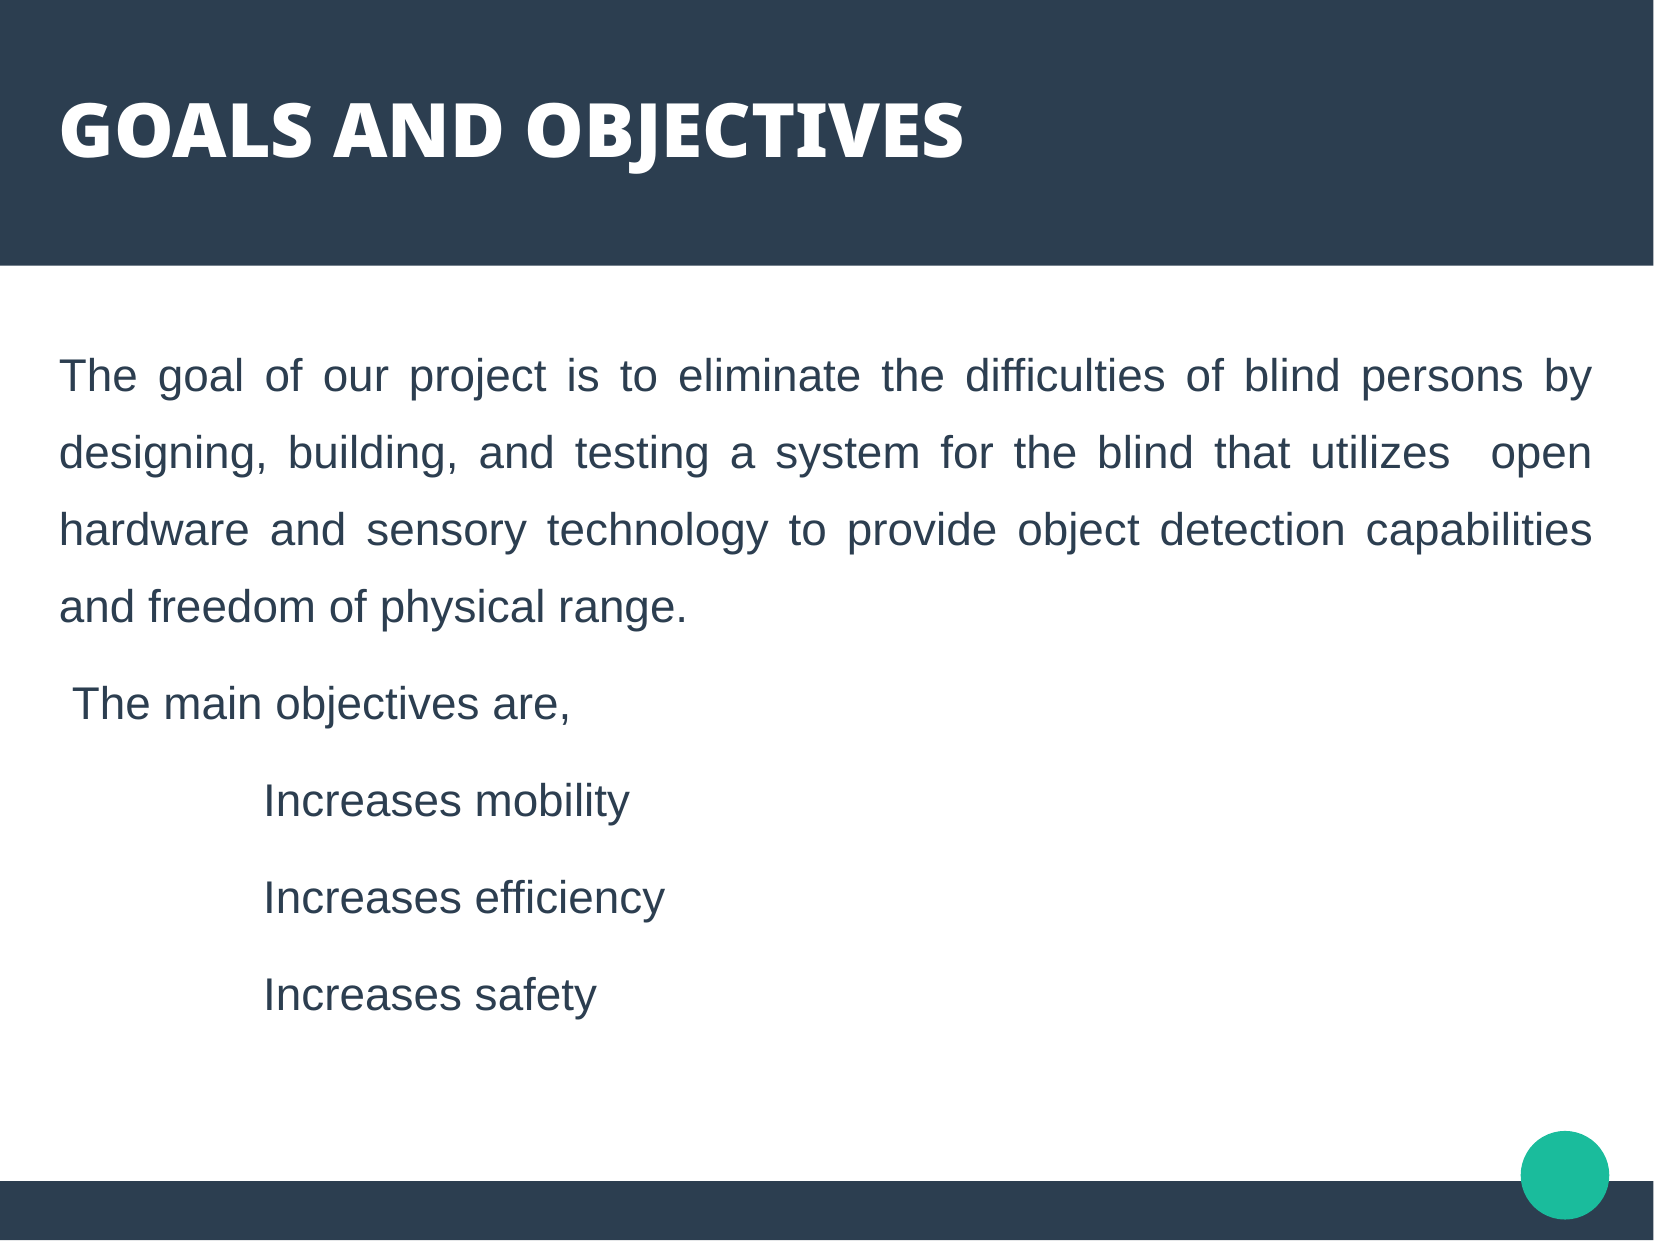

# GOALS AND OBJECTIVES
The goal of our project is to eliminate the difficulties of blind persons by designing, building, and testing a system for the blind that utilizes open hardware and sensory technology to provide object detection capabilities and freedom of physical range.
 The main objectives are,
 Increases mobility
 Increases efficiency
 Increases safety